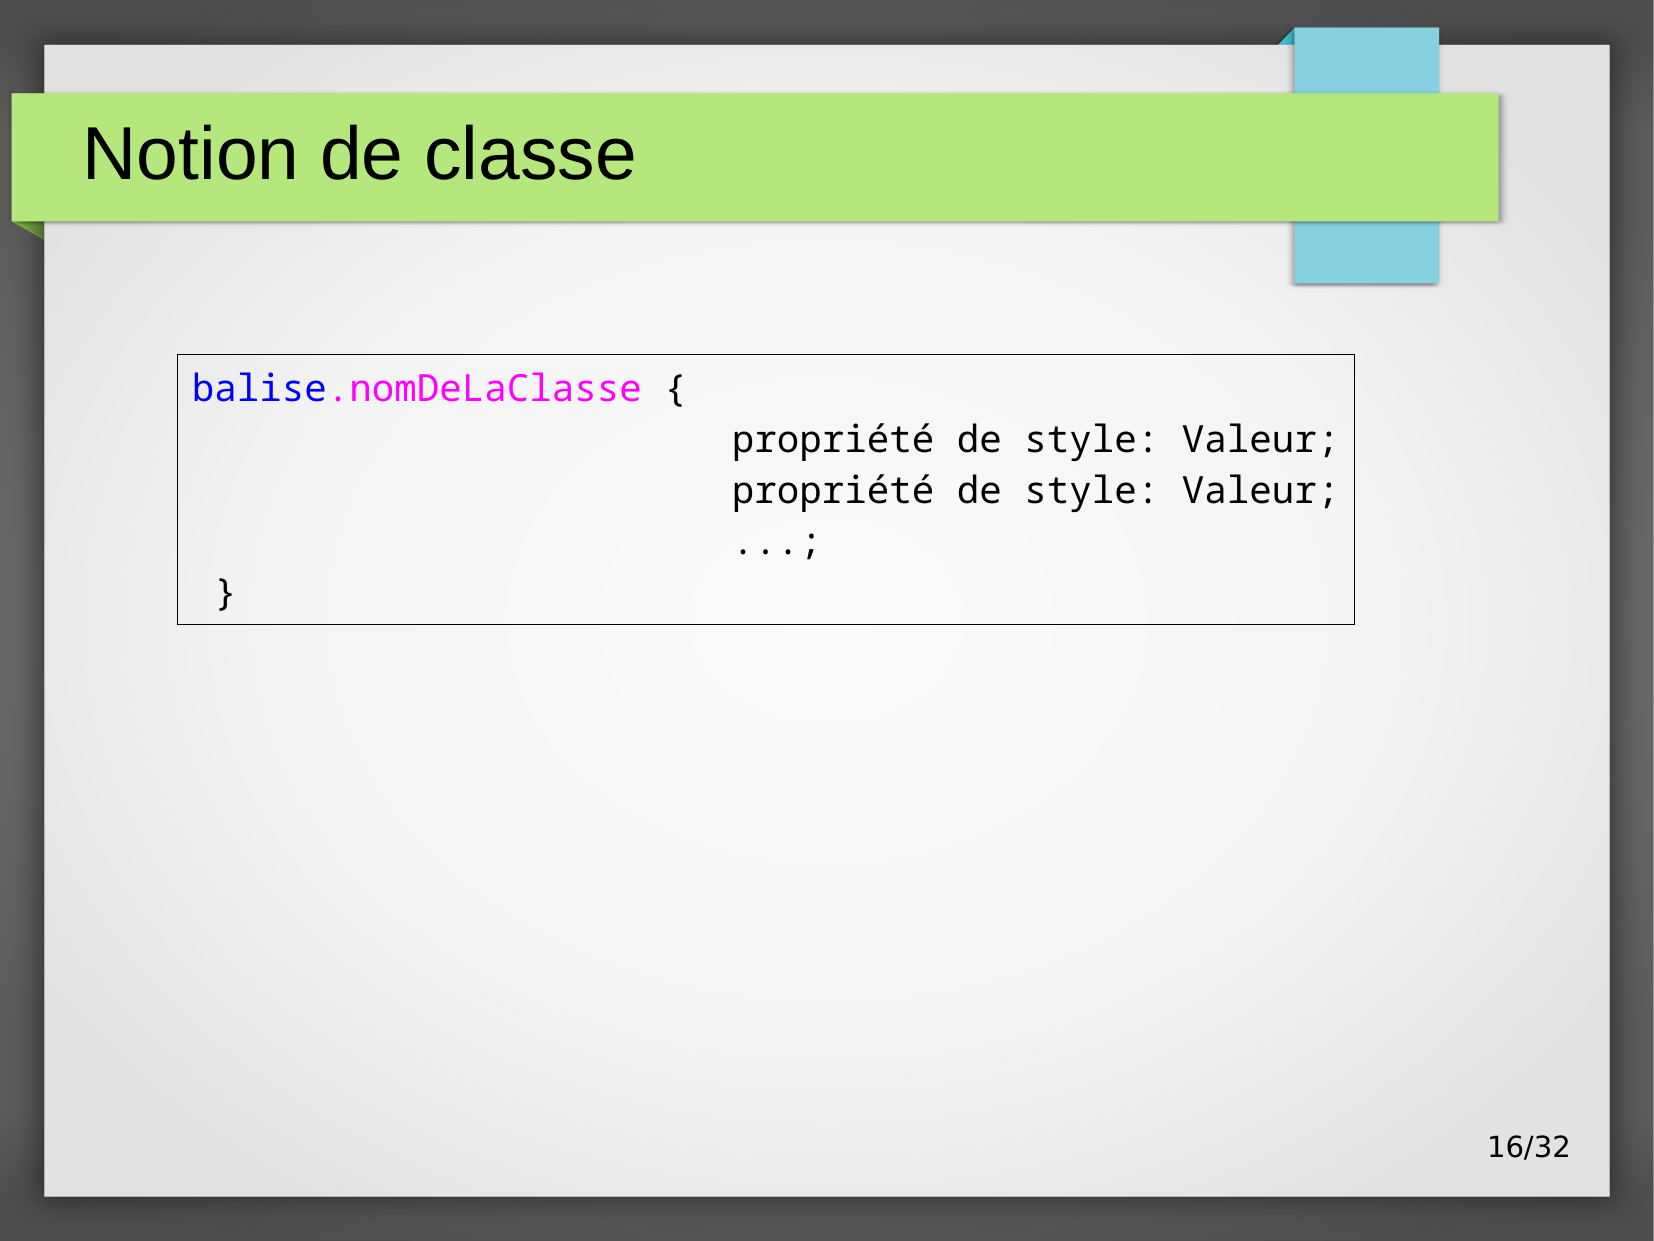

# Notion de classe
balise.nomDeLaClasse {
 propriété de style: Valeur;
 propriété de style: Valeur;
 ...;
 }
16